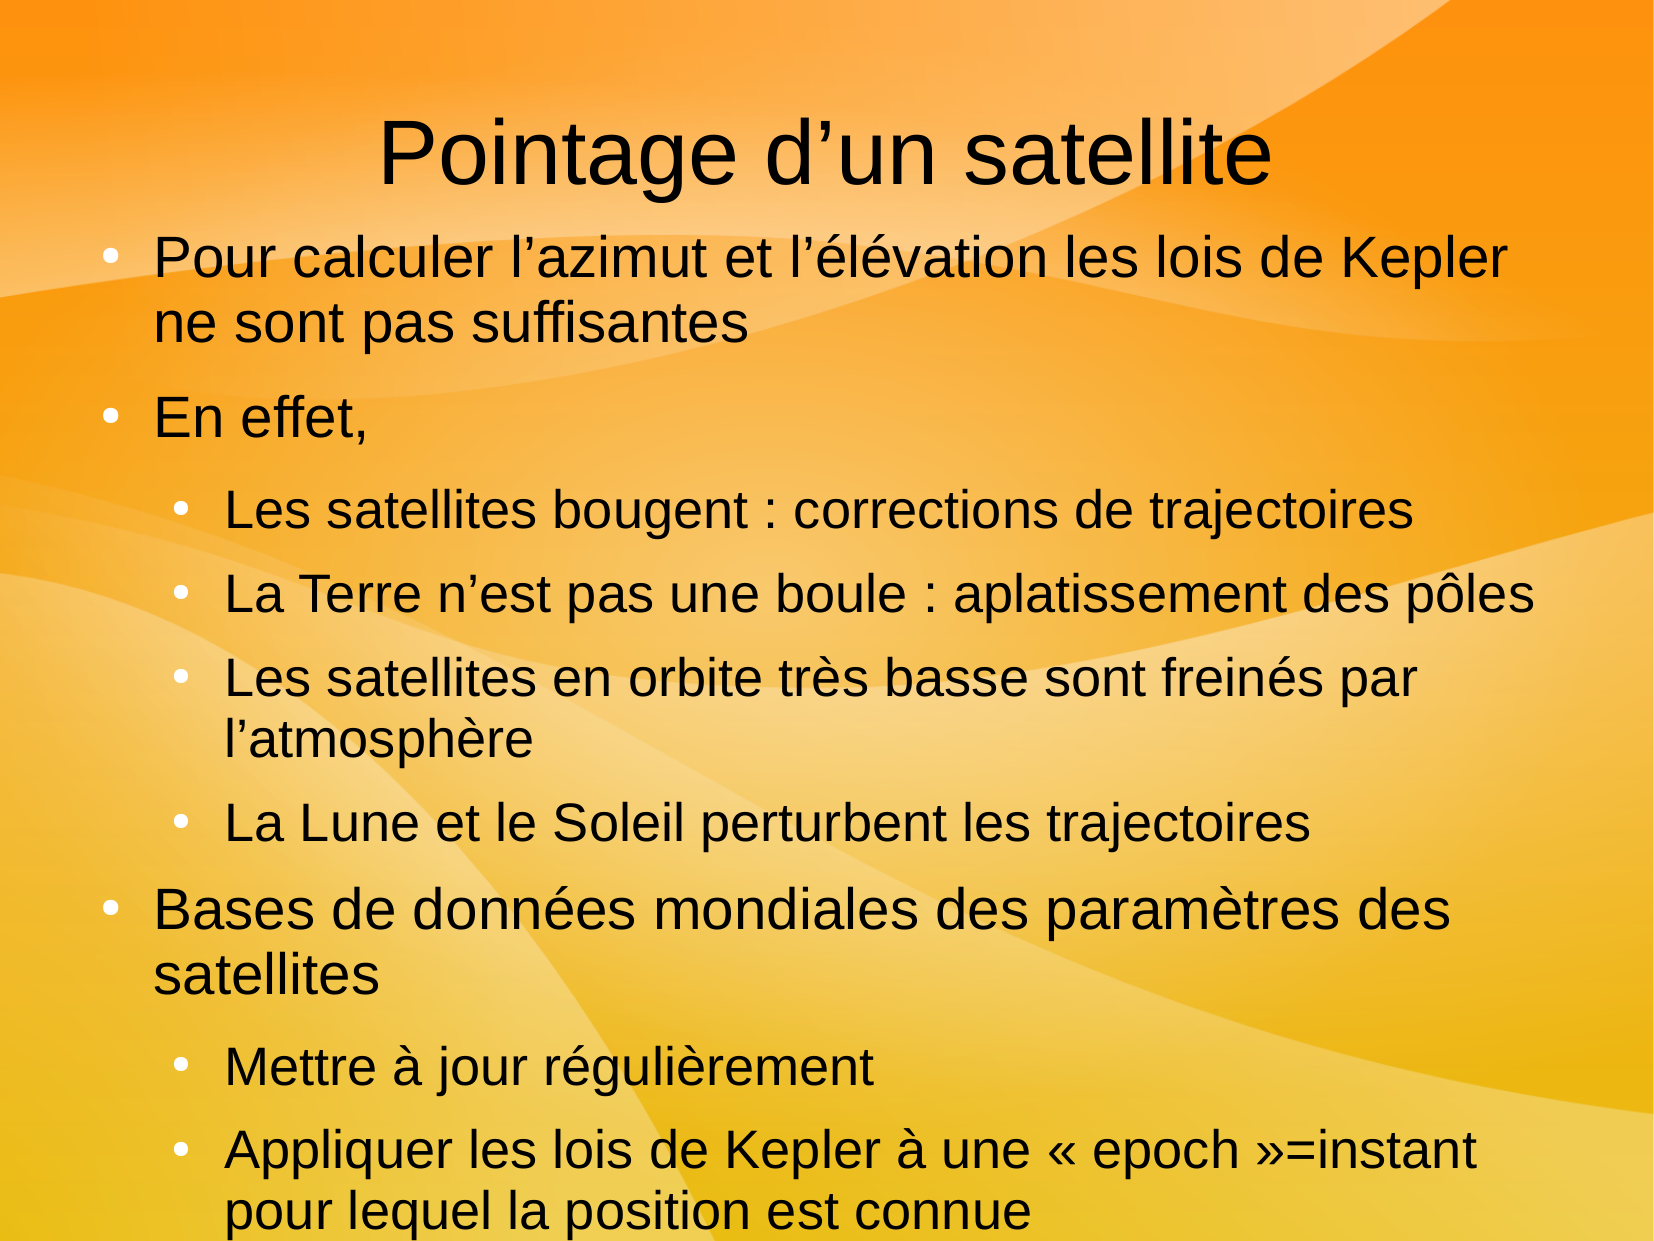

# Pointage d’un satellite
Pour calculer l’azimut et l’élévation les lois de Kepler ne sont pas suffisantes
En effet,
Les satellites bougent : corrections de trajectoires
La Terre n’est pas une boule : aplatissement des pôles
Les satellites en orbite très basse sont freinés par l’atmosphère
La Lune et le Soleil perturbent les trajectoires
Bases de données mondiales des paramètres des satellites
Mettre à jour régulièrement
Appliquer les lois de Kepler à une « epoch »=instant pour lequel la position est connue